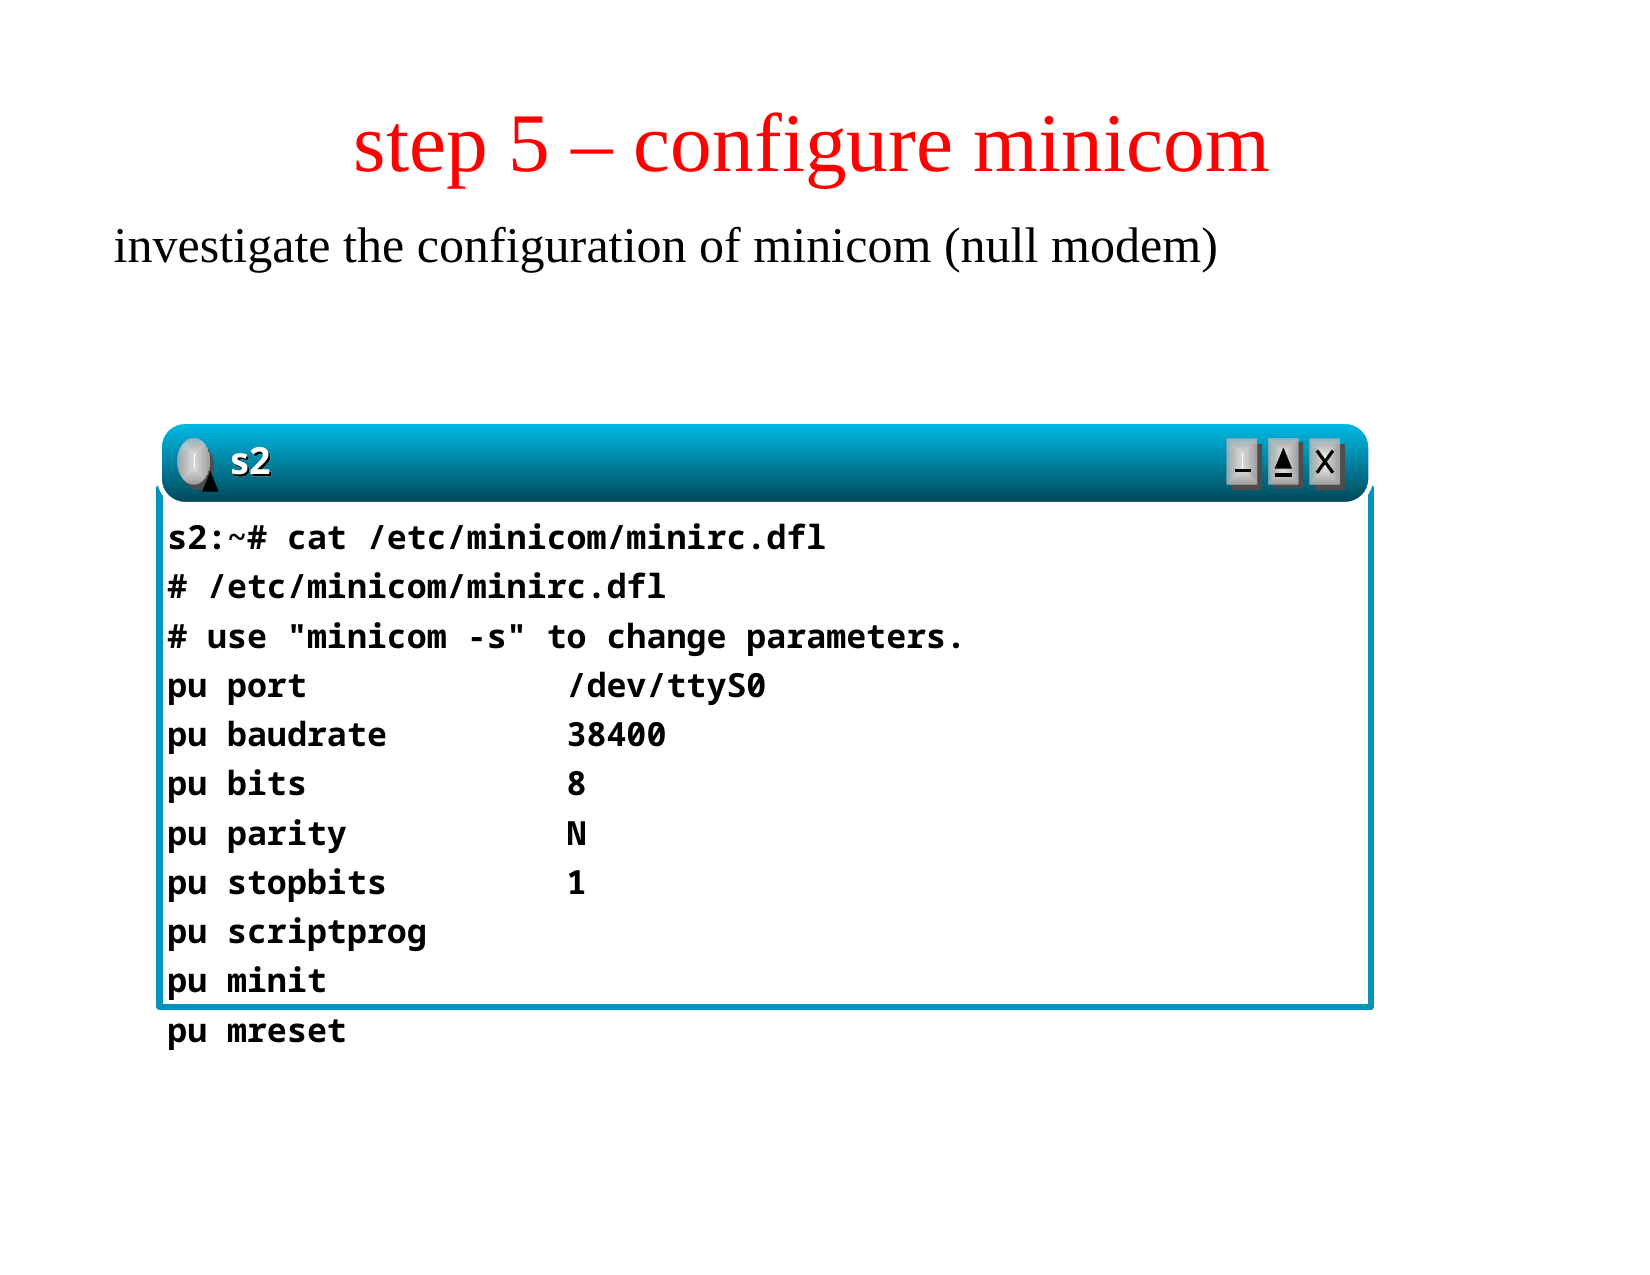

step 5 – configure minicom
investigate the configuration of minicom (null modem)
s2
s2:~# cat /etc/minicom/minirc.dfl
# /etc/minicom/minirc.dfl
# use "minicom -s" to change parameters.
pu port /dev/ttyS0
pu baudrate 38400
pu bits 8
pu parity N
pu stopbits 1
pu scriptprog
pu minit
pu mresetfl